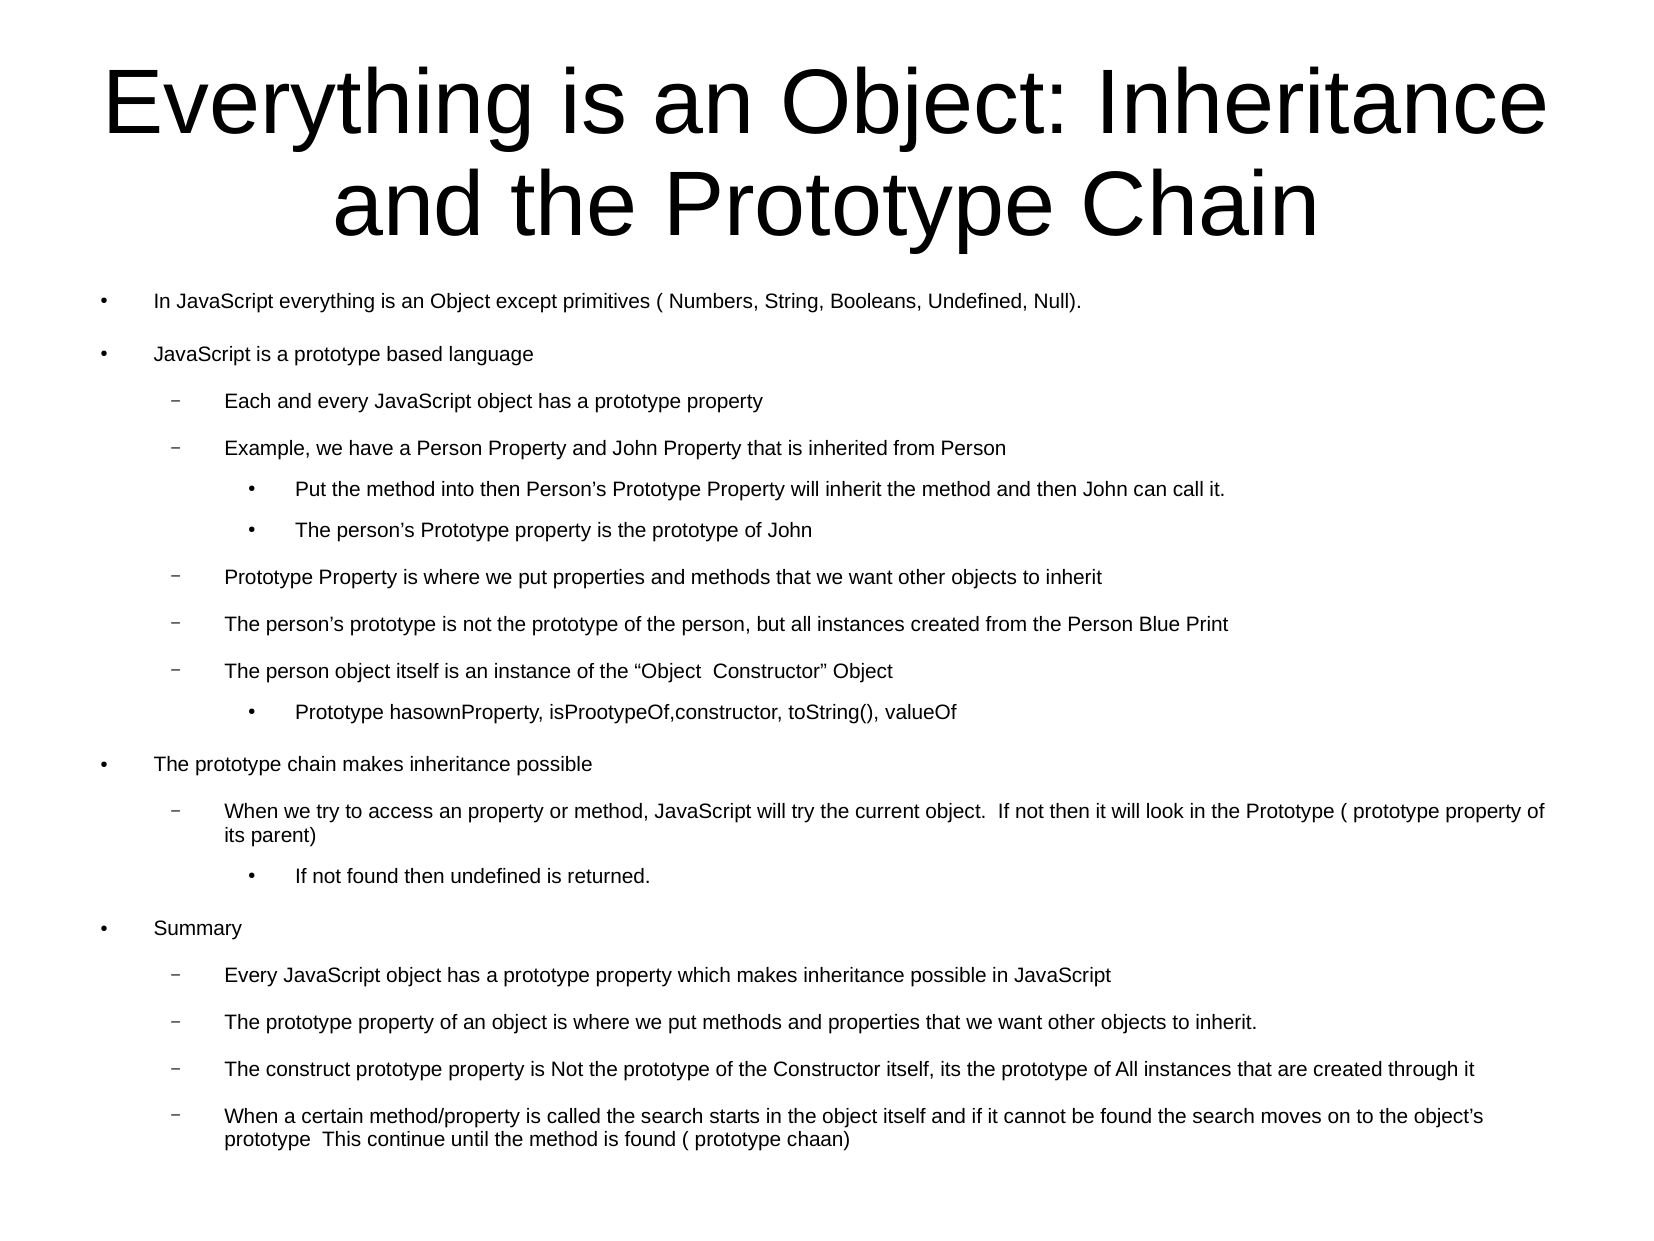

# Everything is an Object: Inheritance and the Prototype Chain
In JavaScript everything is an Object except primitives ( Numbers, String, Booleans, Undefined, Null).
JavaScript is a prototype based language
Each and every JavaScript object has a prototype property
Example, we have a Person Property and John Property that is inherited from Person
Put the method into then Person’s Prototype Property will inherit the method and then John can call it.
The person’s Prototype property is the prototype of John
Prototype Property is where we put properties and methods that we want other objects to inherit
The person’s prototype is not the prototype of the person, but all instances created from the Person Blue Print
The person object itself is an instance of the “Object Constructor” Object
Prototype hasownProperty, isProotypeOf,constructor, toString(), valueOf
The prototype chain makes inheritance possible
When we try to access an property or method, JavaScript will try the current object. If not then it will look in the Prototype ( prototype property of its parent)
If not found then undefined is returned.
Summary
Every JavaScript object has a prototype property which makes inheritance possible in JavaScript
The prototype property of an object is where we put methods and properties that we want other objects to inherit.
The construct prototype property is Not the prototype of the Constructor itself, its the prototype of All instances that are created through it
When a certain method/property is called the search starts in the object itself and if it cannot be found the search moves on to the object’s prototype This continue until the method is found ( prototype chaan)